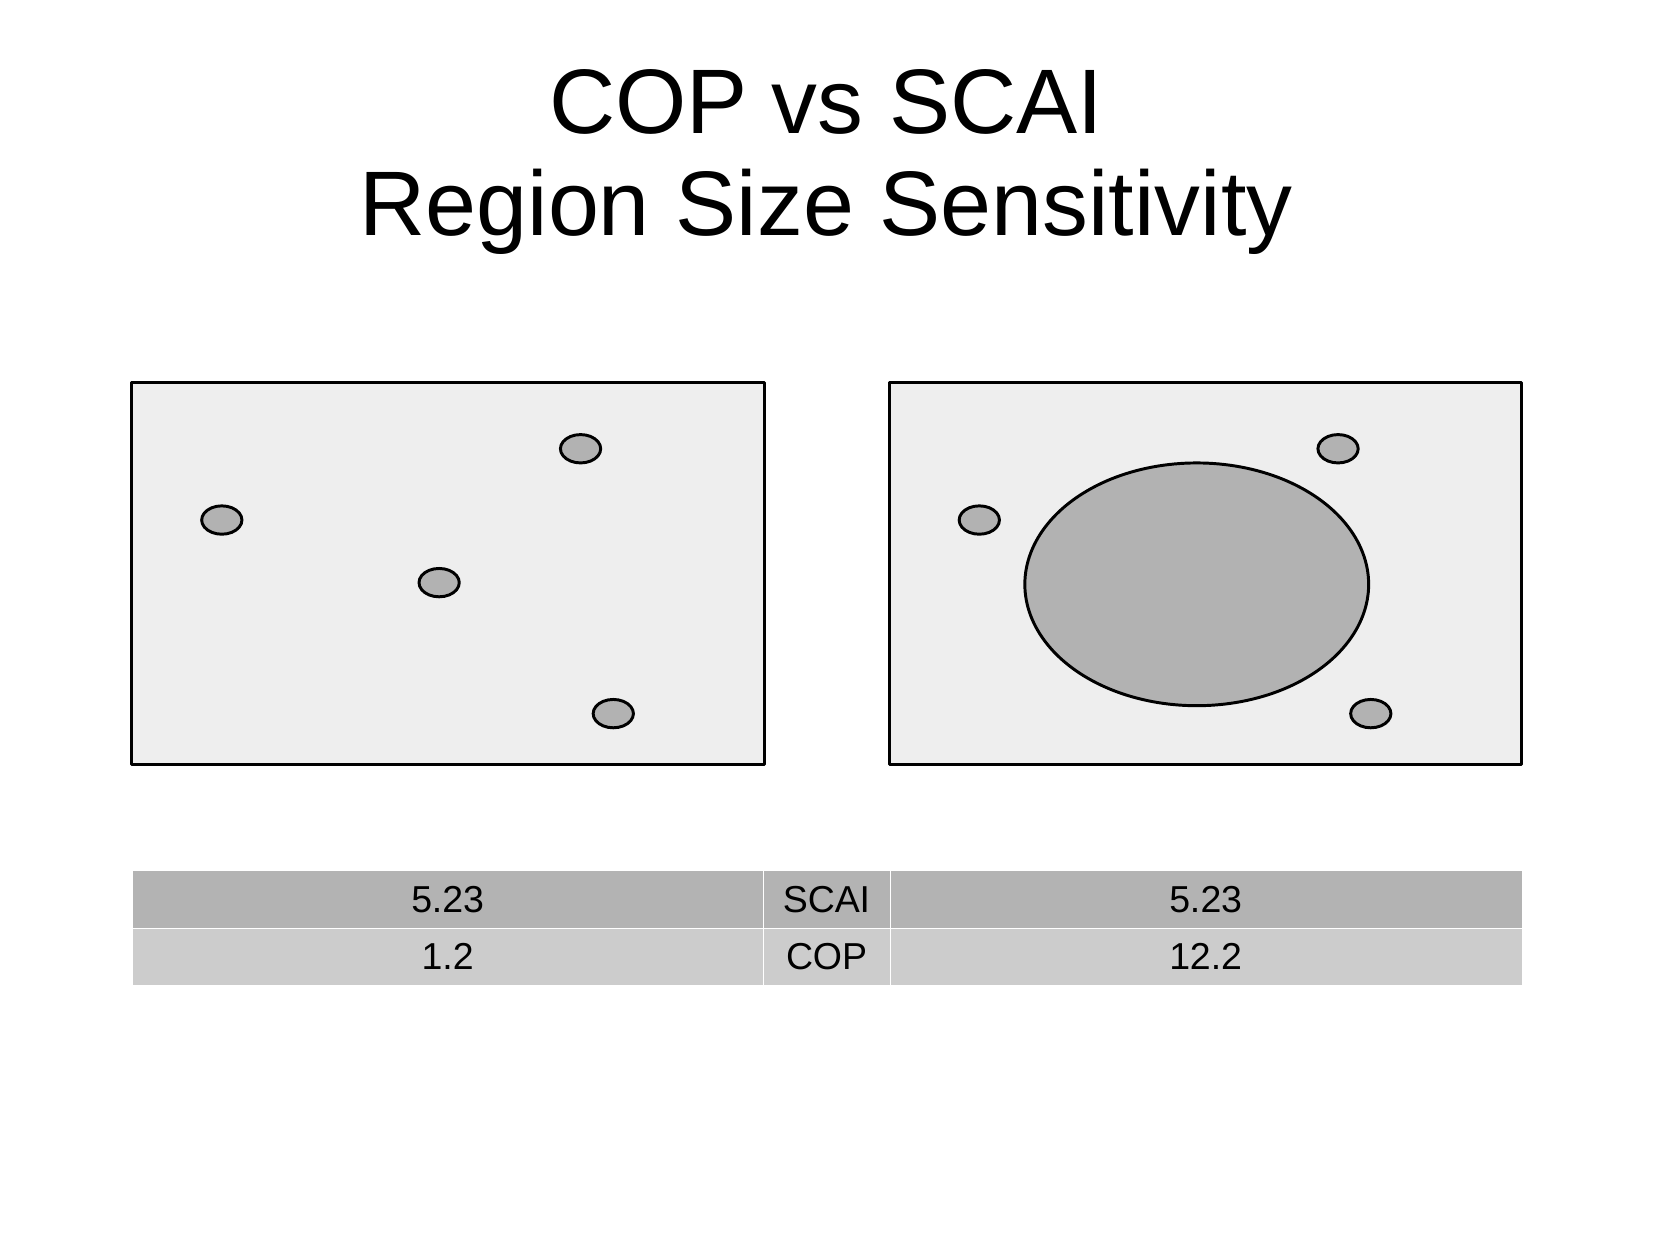

# COP vs SCAI Region Size Sensitivity
| 5.23 | SCAI | 5.23 |
| --- | --- | --- |
| 1.2 | COP | 12.2 |